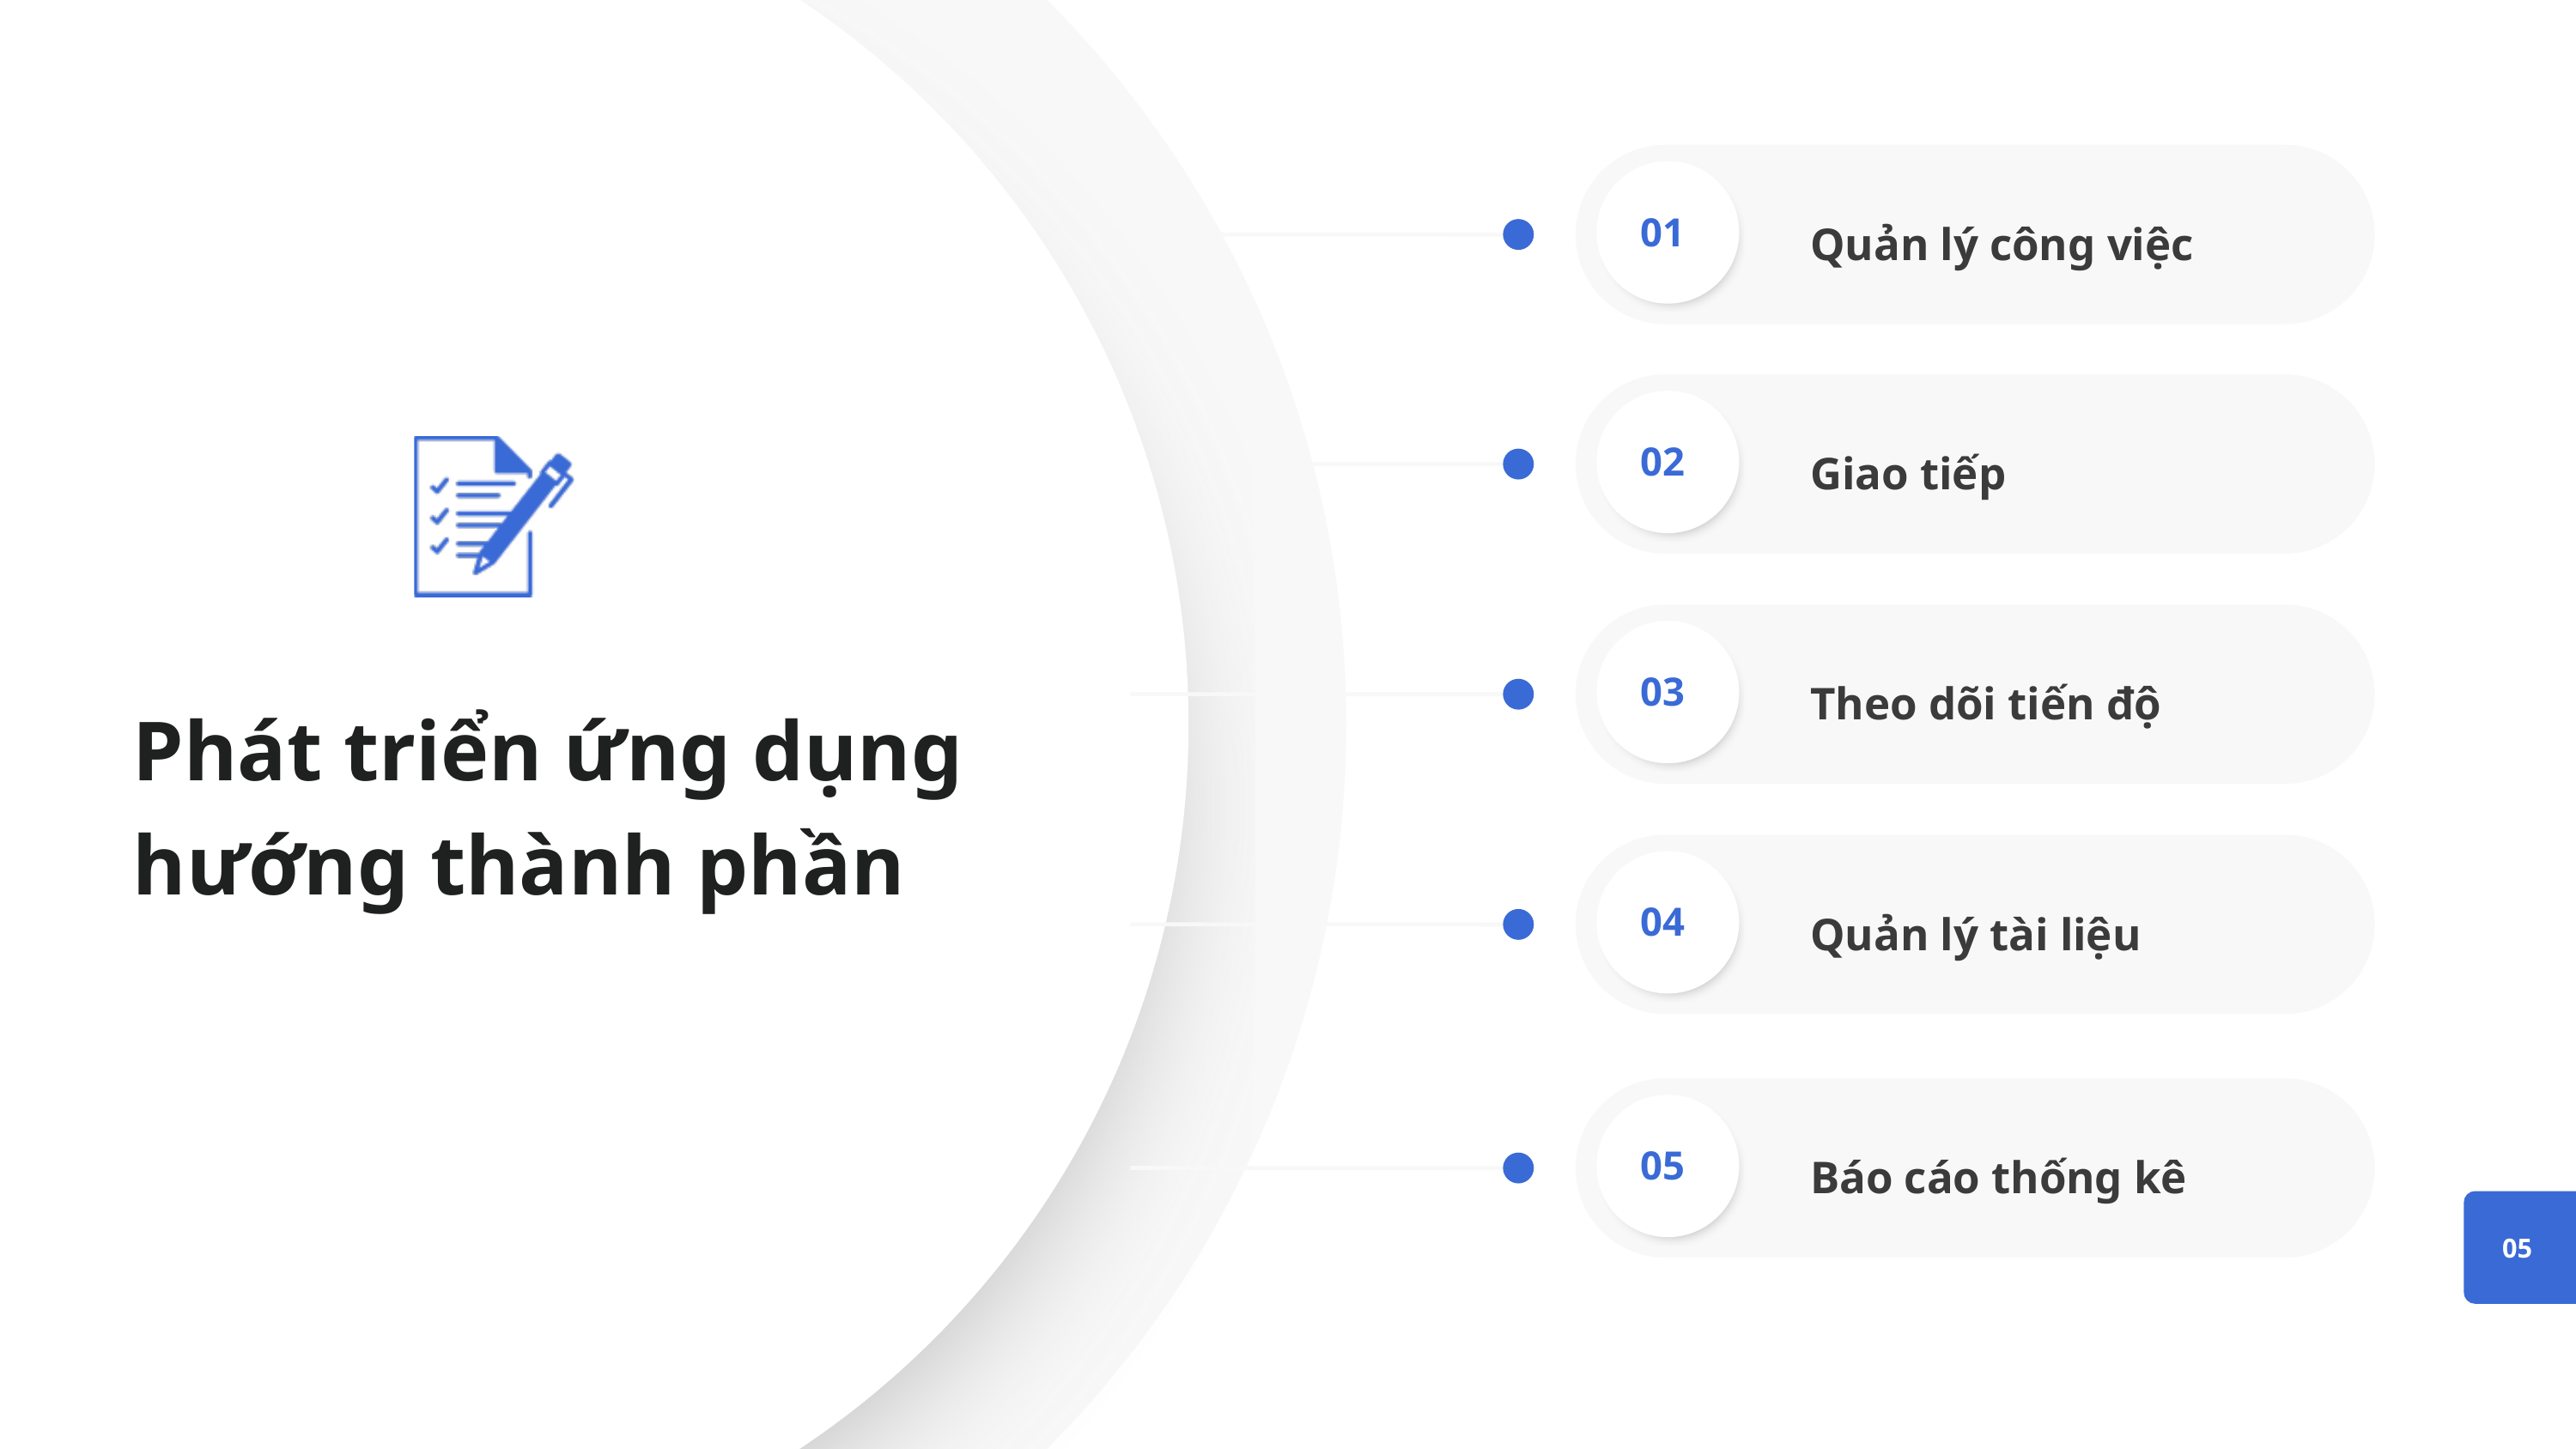

01
Quản lý công việc
02
Giao tiếp
03
Theo dõi tiến độ
Phát triển ứng dụng hướng thành phần
04
Quản lý tài liệu
05
Báo cáo thống kê
05